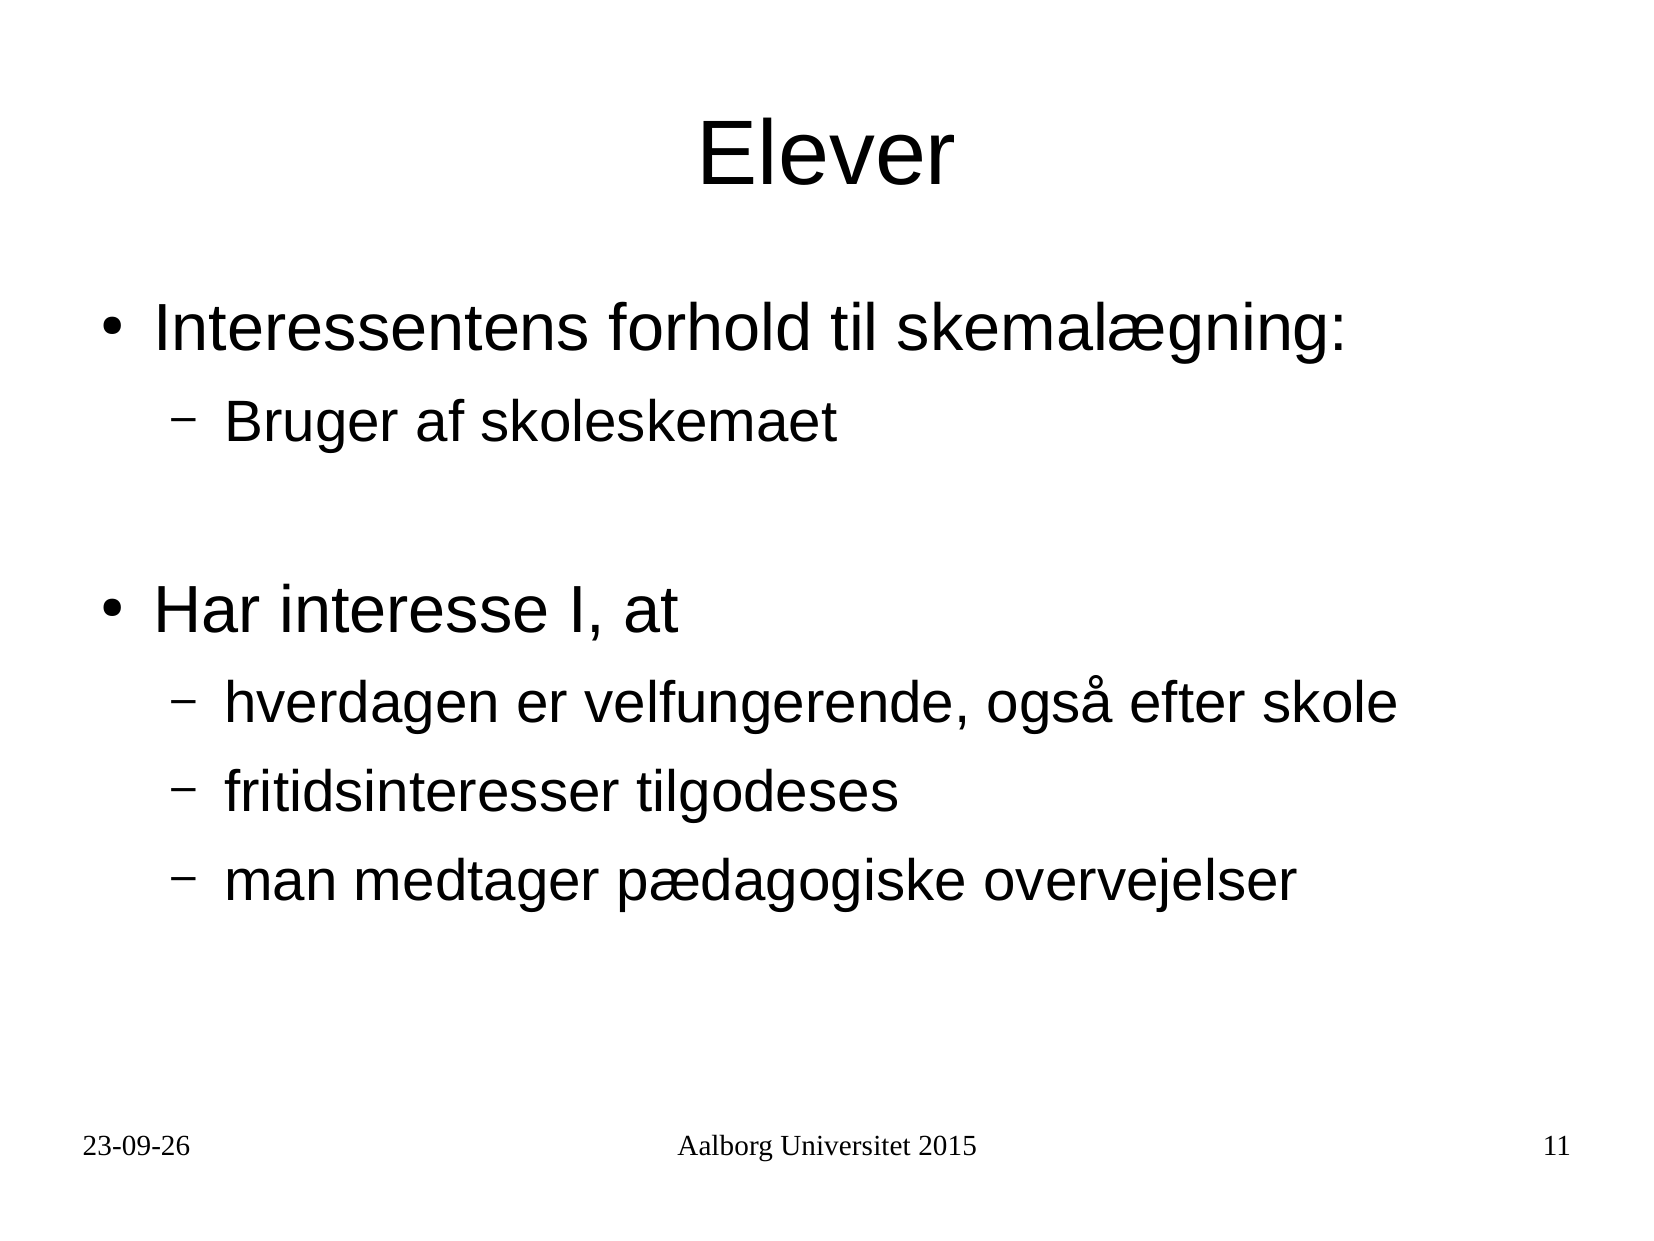

# Elever
Interessentens forhold til skemalægning:
Bruger af skoleskemaet
Har interesse I, at
hverdagen er velfungerende, også efter skole
fritidsinteresser tilgodeses
man medtager pædagogiske overvejelser
Aalborg Universitet 2015
11